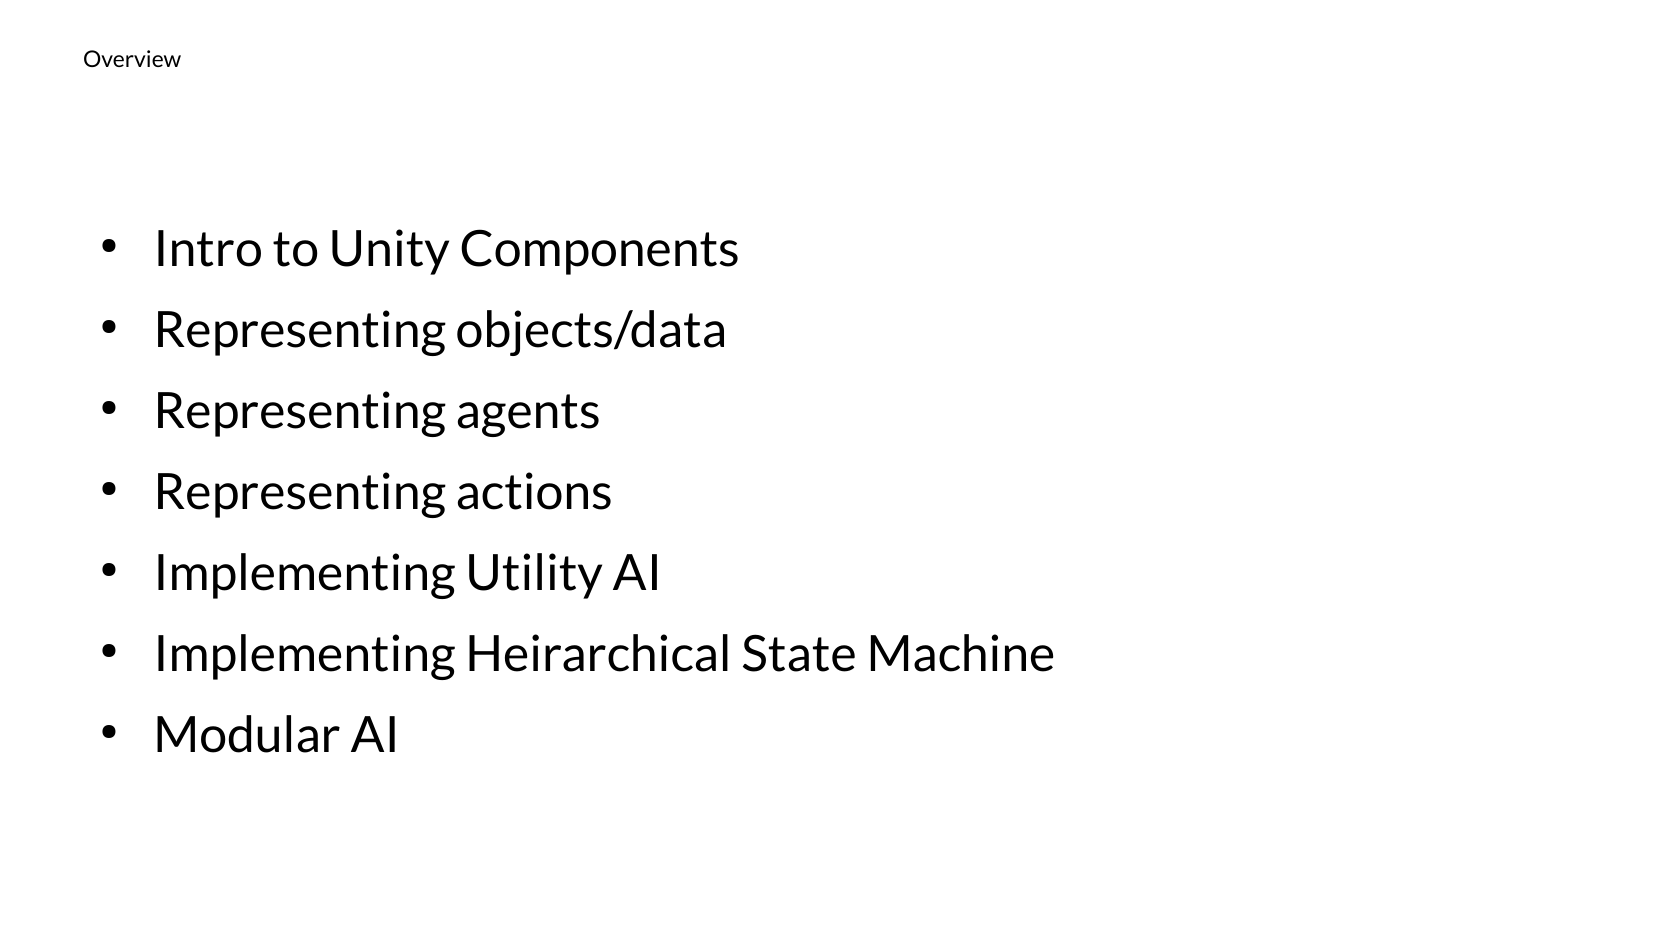

# Overview
Intro to Unity Components
Representing objects/data
Representing agents
Representing actions
Implementing Utility AI
Implementing Heirarchical State Machine
Modular AI